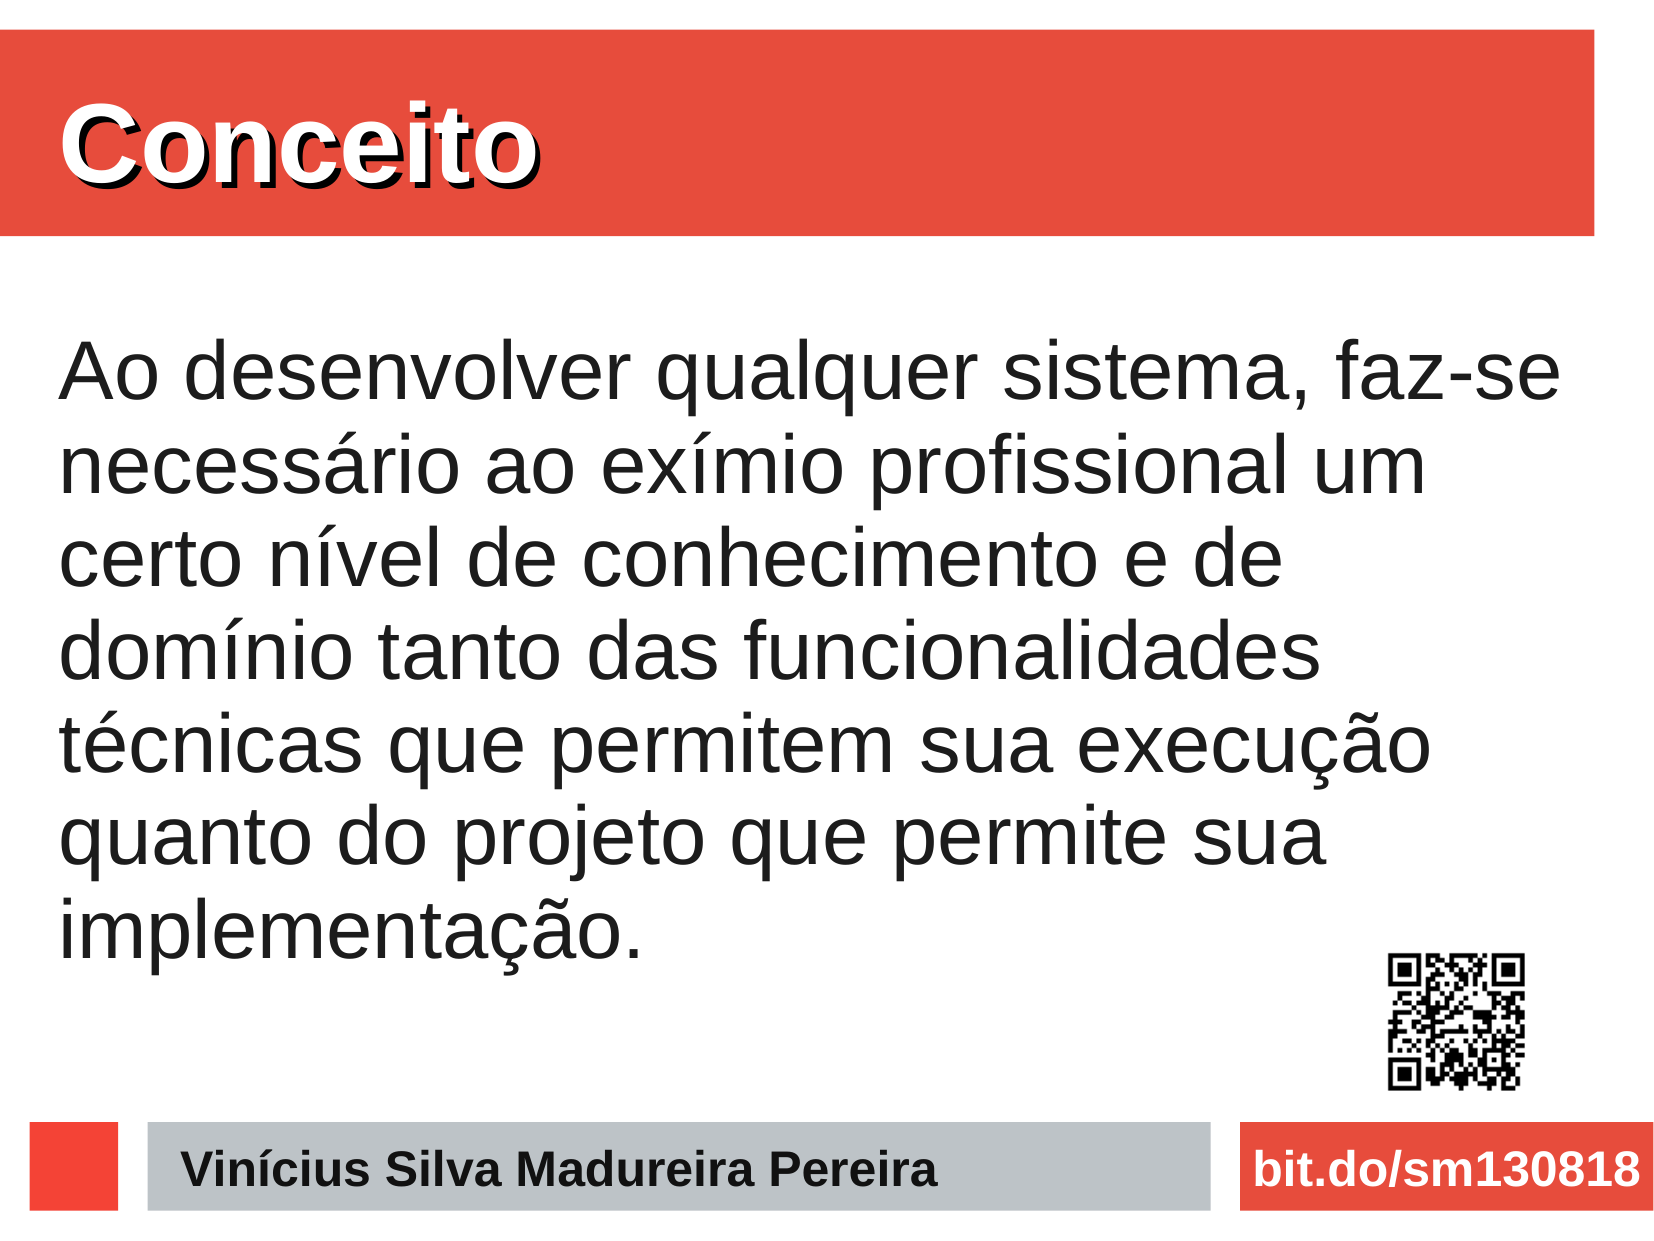

# Conceito
Ao desenvolver qualquer sistema, faz-se necessário ao exímio profissional um certo nível de conhecimento e de domínio tanto das funcionalidades técnicas que permitem sua execução quanto do projeto que permite sua implementação.
Vinícius Silva Madureira Pereira
bit.do/sm130818